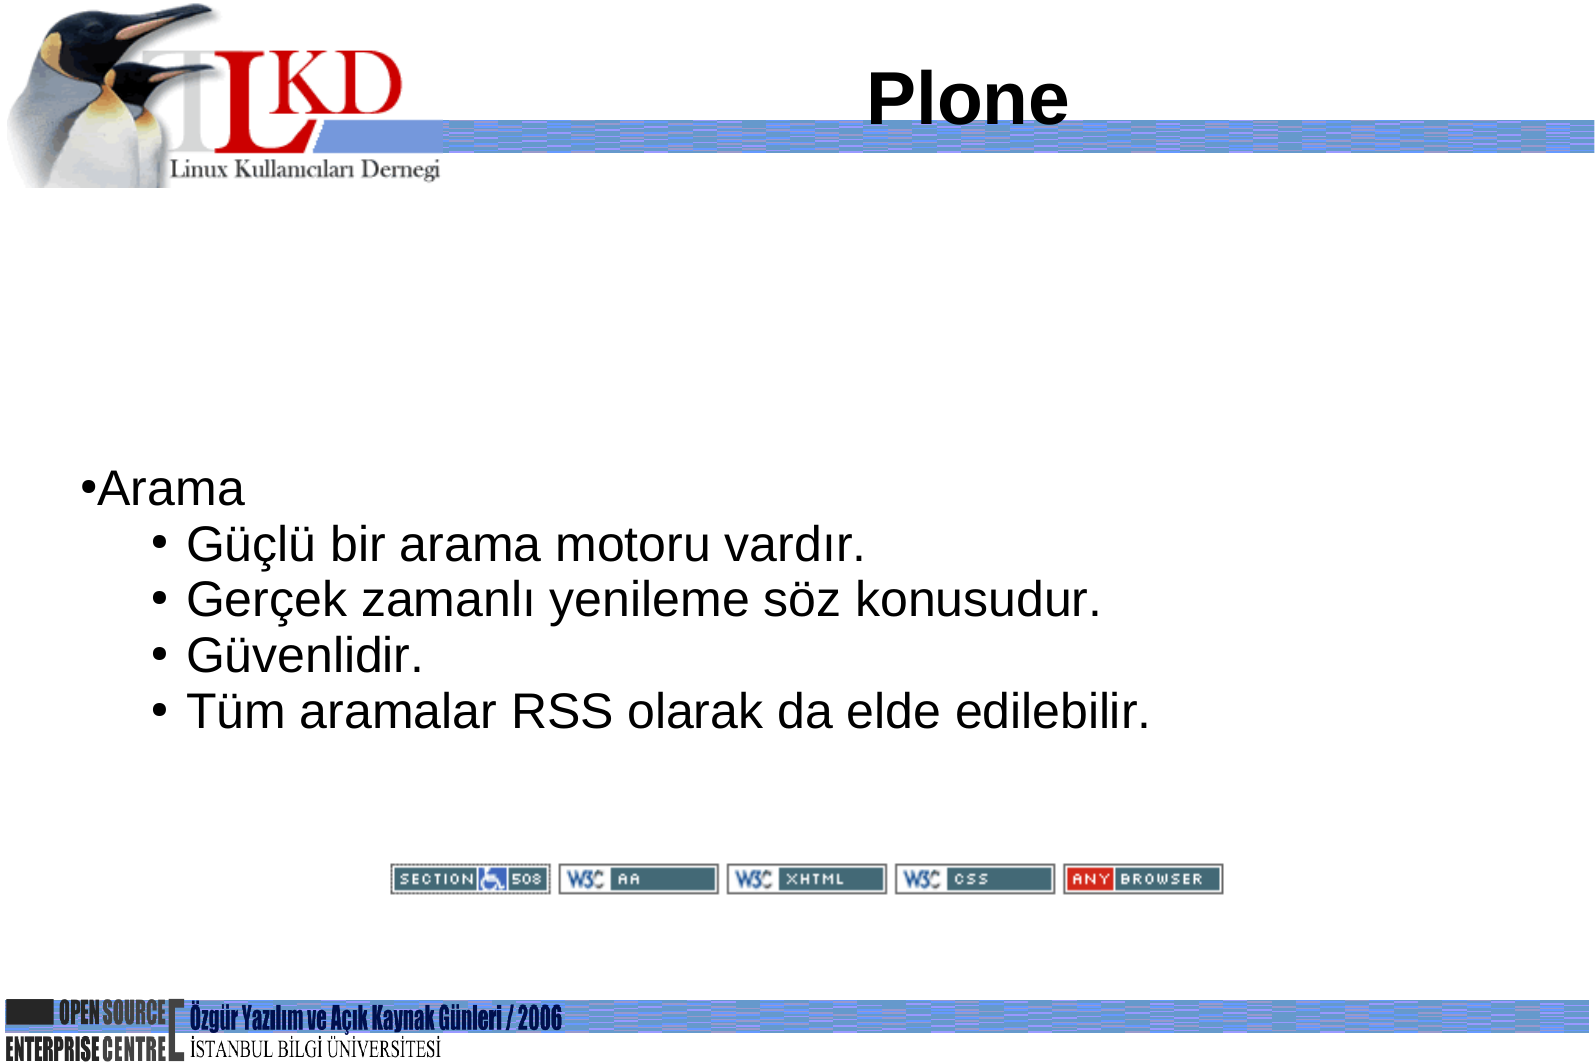

# Plone
Arama
Güçlü bir arama motoru vardır.
Gerçek zamanlı yenileme söz konusudur.
Güvenlidir.
Tüm aramalar RSS olarak da elde edilebilir.